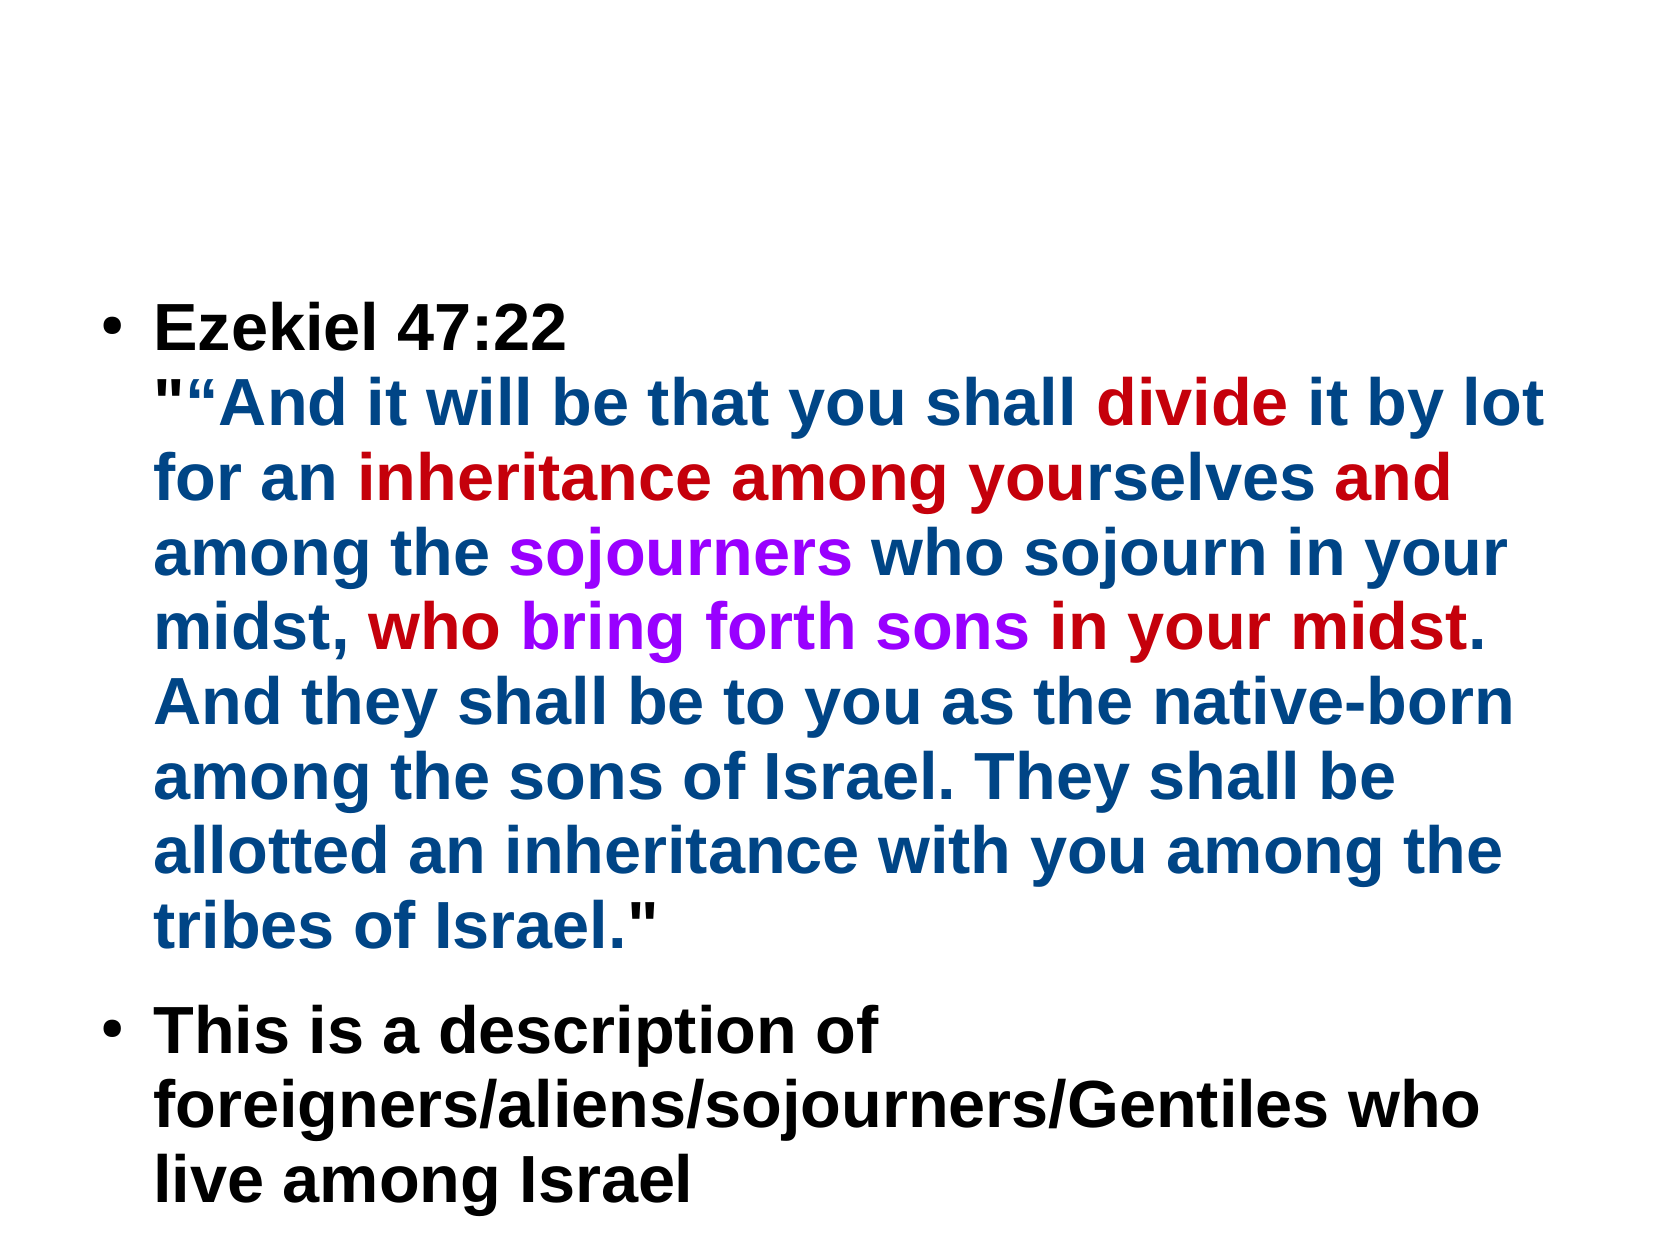

#
Ezekiel 47:22
"“And it will be that you shall divide it by lot for an inheritance among yourselves and among the sojourners who sojourn in your midst, who bring forth sons in your midst. And they shall be to you as the native-born among the sons of Israel. They shall be allotted an inheritance with you among the tribes of Israel."
This is a description of foreigners/aliens/sojourners/Gentiles who live among Israel